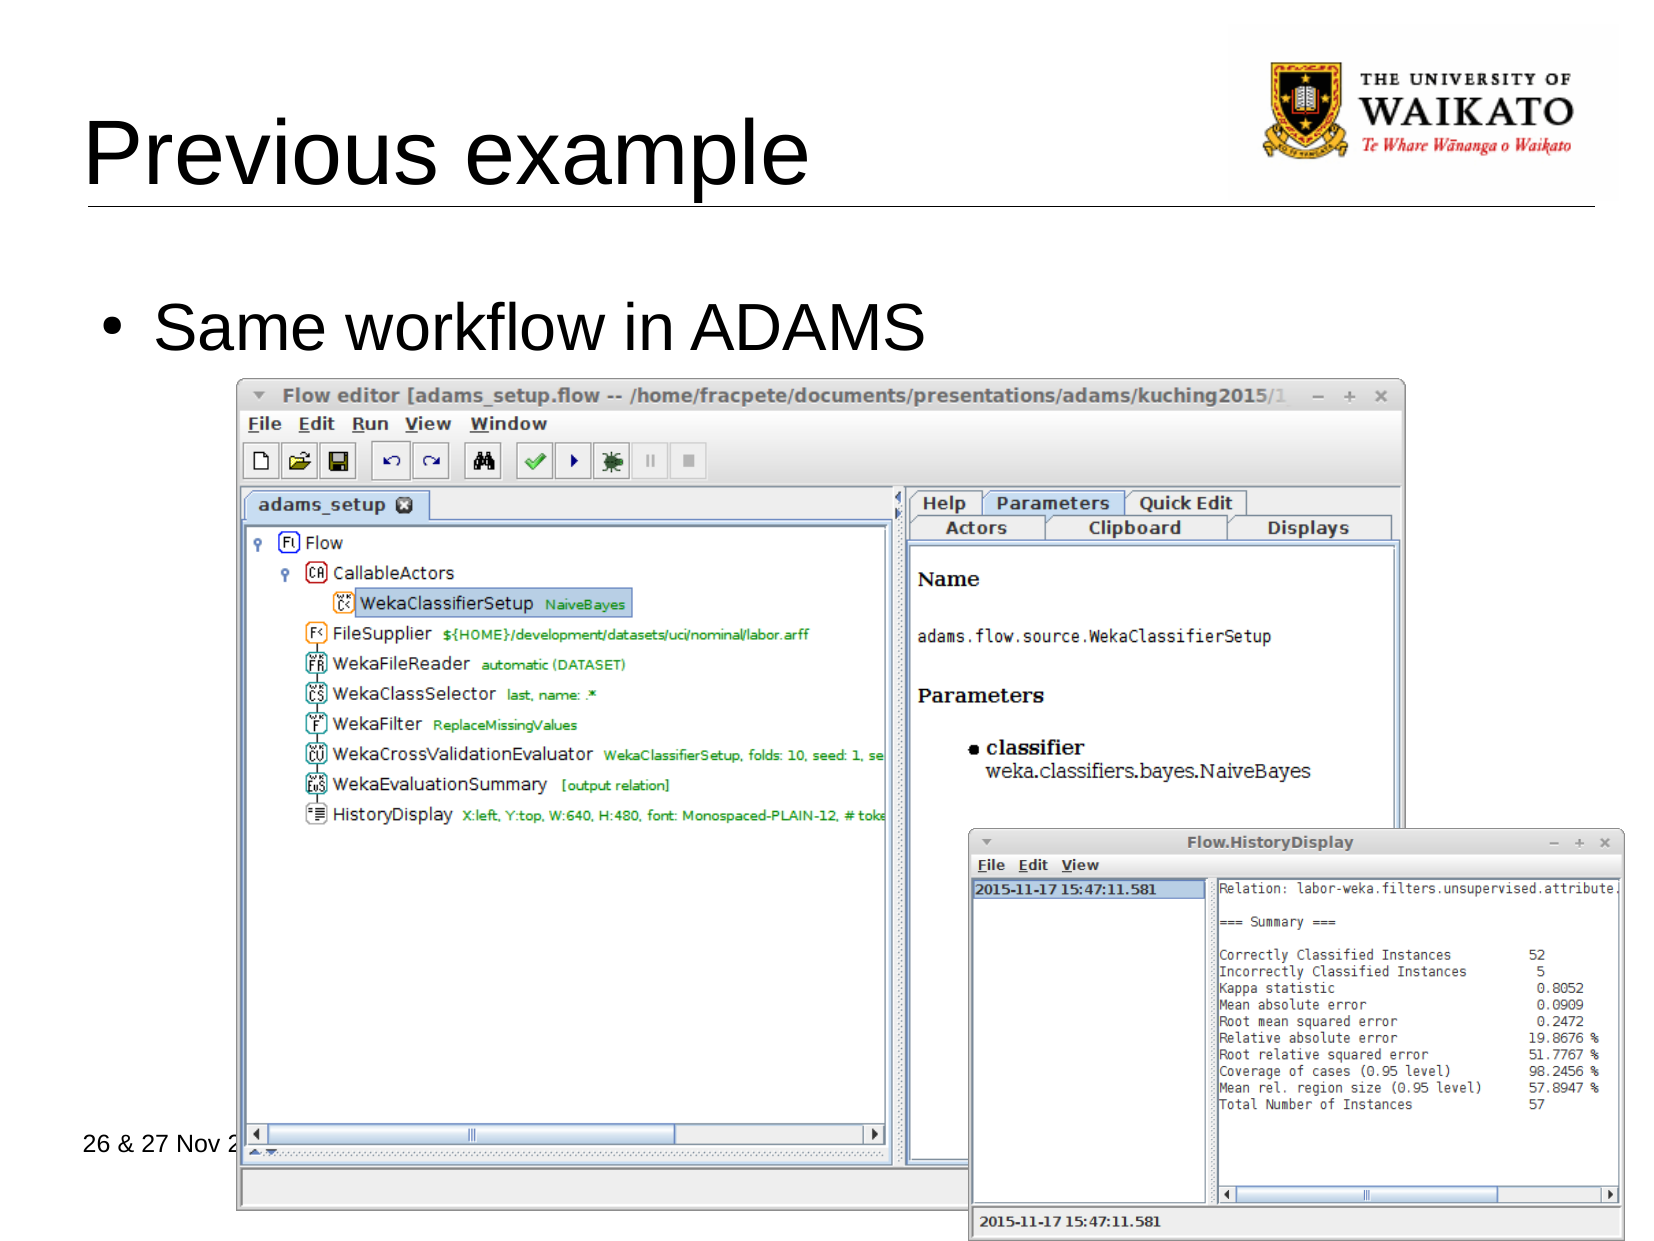

# Previous example
Same workflow in ADAMS
26 & 27 Nov 2015
Peter Reutemann
14